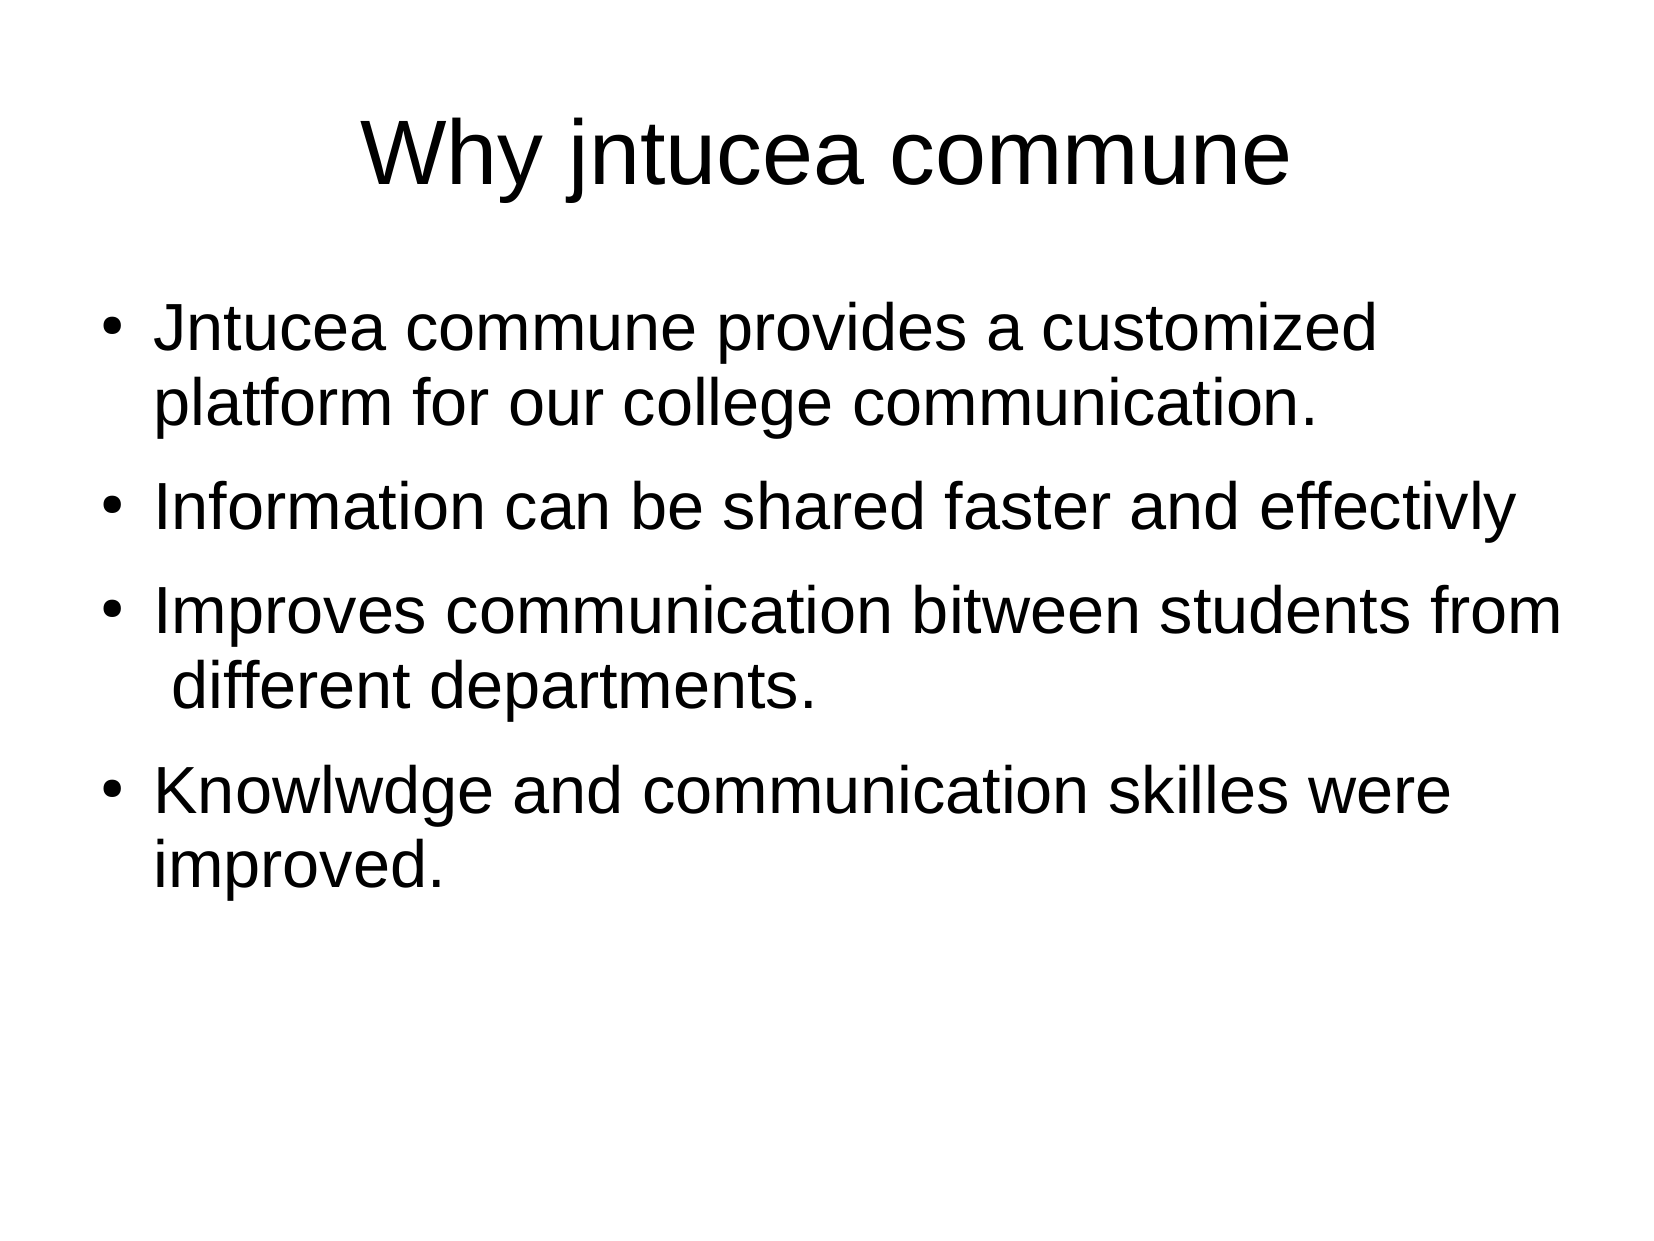

# Why jntucea commune
Jntucea commune provides a customized platform for our college communication.
Information can be shared faster and effectivly
Improves communication bitween students from different departments.
Knowlwdge and communication skilles were improved.